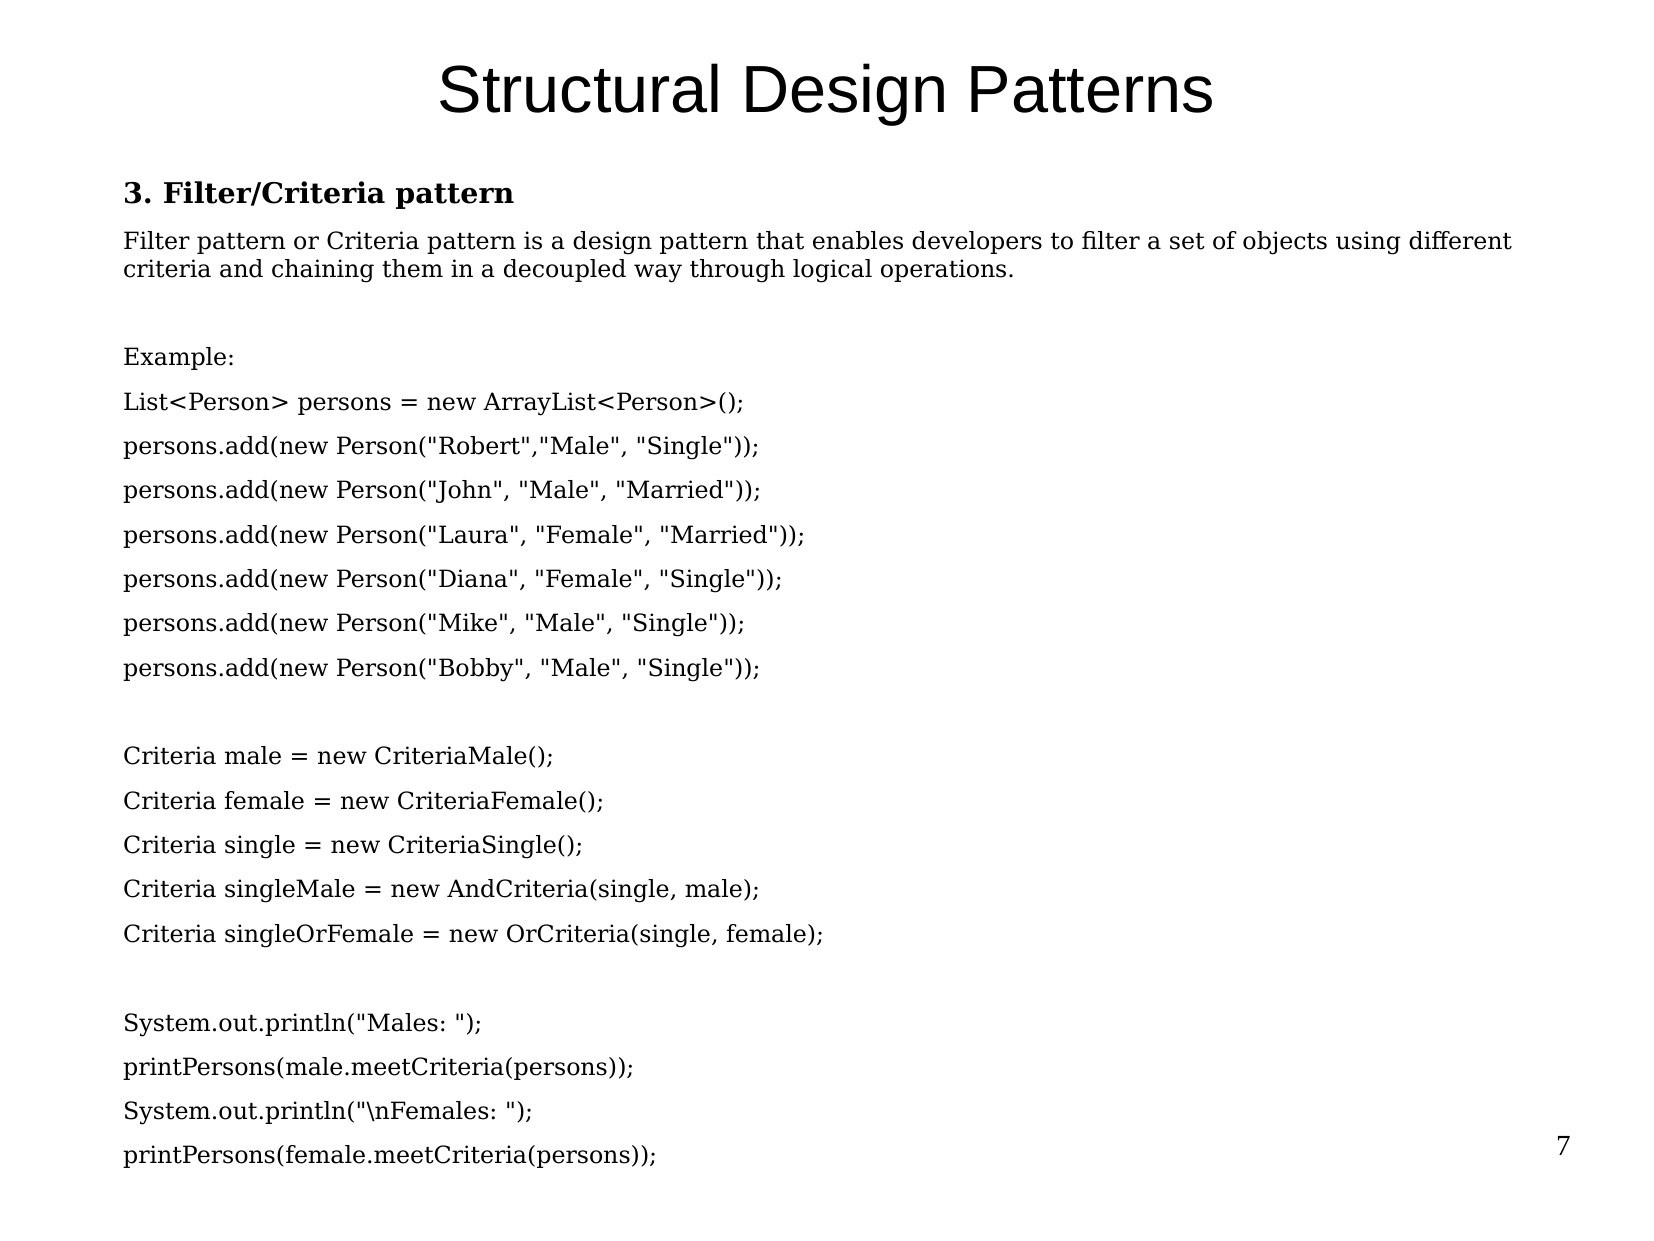

# Structural Design Patterns
3. Filter/Criteria pattern
Filter pattern or Criteria pattern is a design pattern that enables developers to filter a set of objects using different criteria and chaining them in a decoupled way through logical operations.
Example:
List<Person> persons = new ArrayList<Person>();
persons.add(new Person("Robert","Male", "Single"));
persons.add(new Person("John", "Male", "Married"));
persons.add(new Person("Laura", "Female", "Married"));
persons.add(new Person("Diana", "Female", "Single"));
persons.add(new Person("Mike", "Male", "Single"));
persons.add(new Person("Bobby", "Male", "Single"));
Criteria male = new CriteriaMale();
Criteria female = new CriteriaFemale();
Criteria single = new CriteriaSingle();
Criteria singleMale = new AndCriteria(single, male);
Criteria singleOrFemale = new OrCriteria(single, female);
System.out.println("Males: ");
printPersons(male.meetCriteria(persons));
System.out.println("\nFemales: ");
printPersons(female.meetCriteria(persons));
7